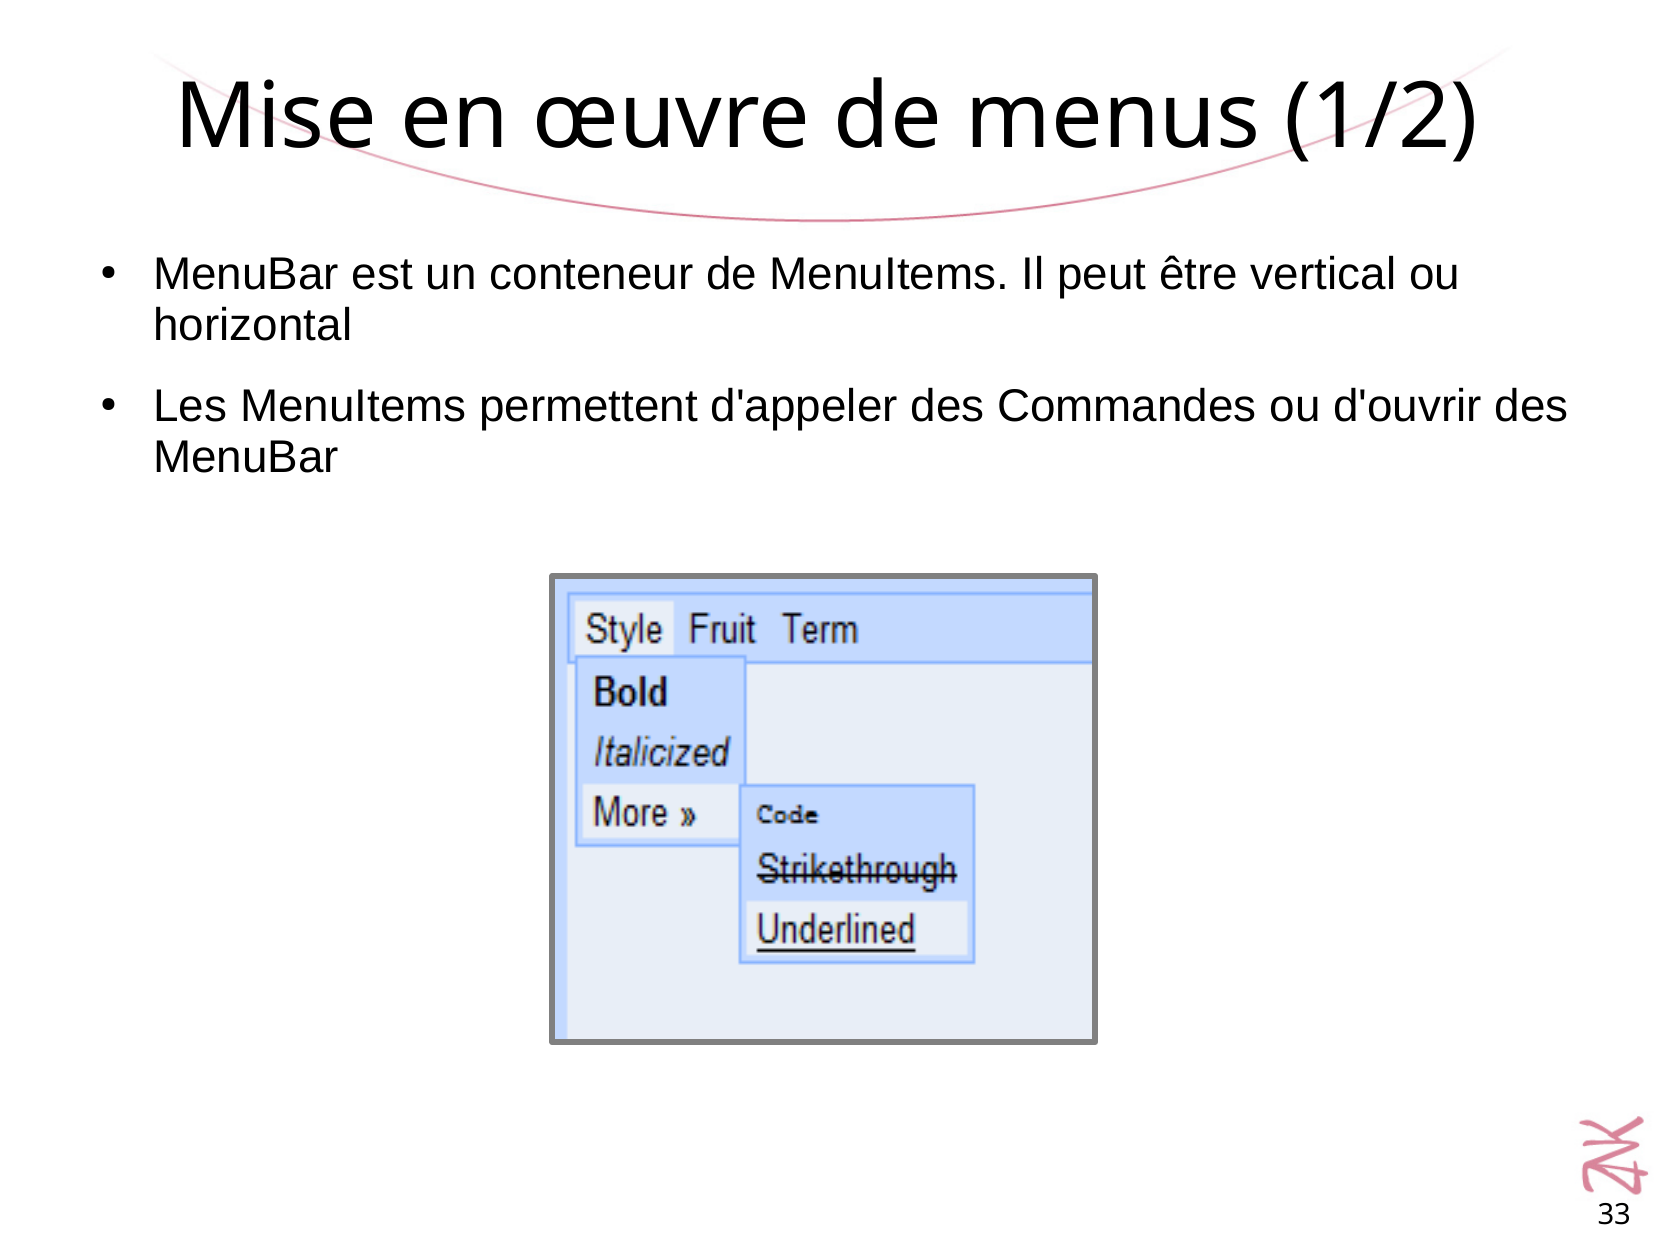

# Mise en œuvre de menus (1/2)
MenuBar est un conteneur de MenuItems. Il peut être vertical ou horizontal
Les MenuItems permettent d'appeler des Commandes ou d'ouvrir des MenuBar
33